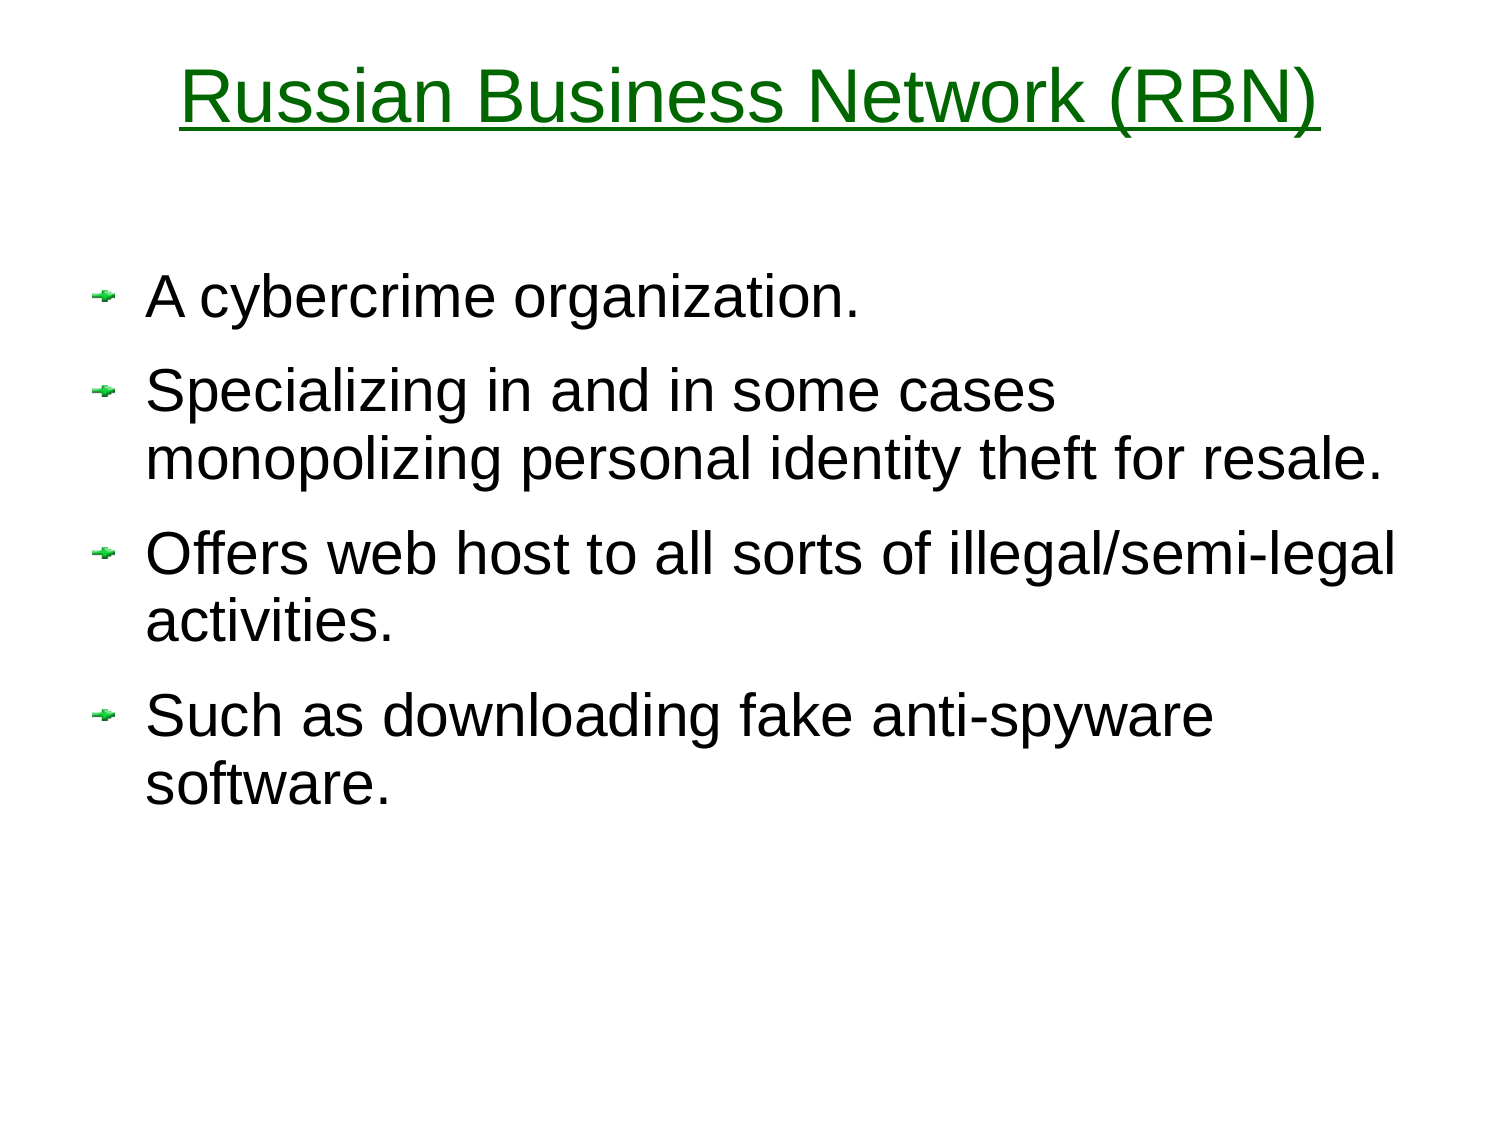

# Russian Business Network (RBN)
A cybercrime organization.
Specializing in and in some cases monopolizing personal identity theft for resale.
Offers web host to all sorts of illegal/semi-legal activities.
Such as downloading fake anti-spyware software.